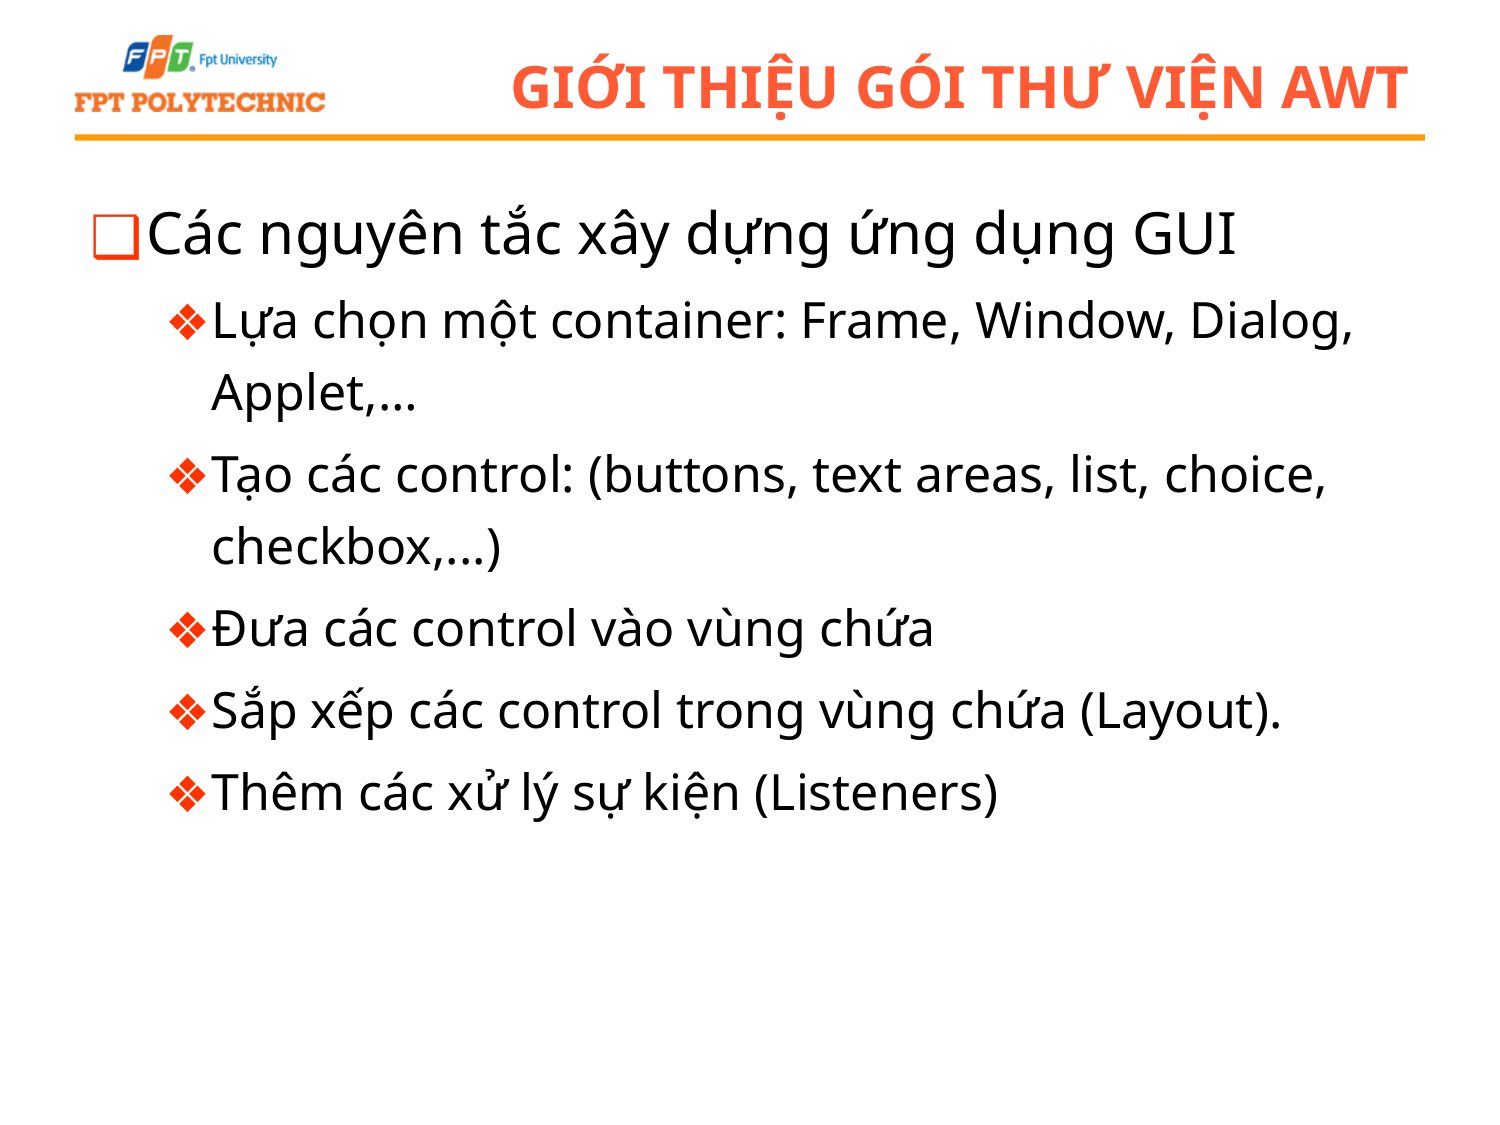

# Giới thiệu gói thư viện AWT
Các nguyên tắc xây dựng ứng dụng GUI
Lựa chọn một container: Frame, Window, Dialog, Applet,…
Tạo các control: (buttons, text areas, list, choice, checkbox,...)
Đưa các control vào vùng chứa
Sắp xếp các control trong vùng chứa (Layout).
Thêm các xử lý sự kiện (Listeners)